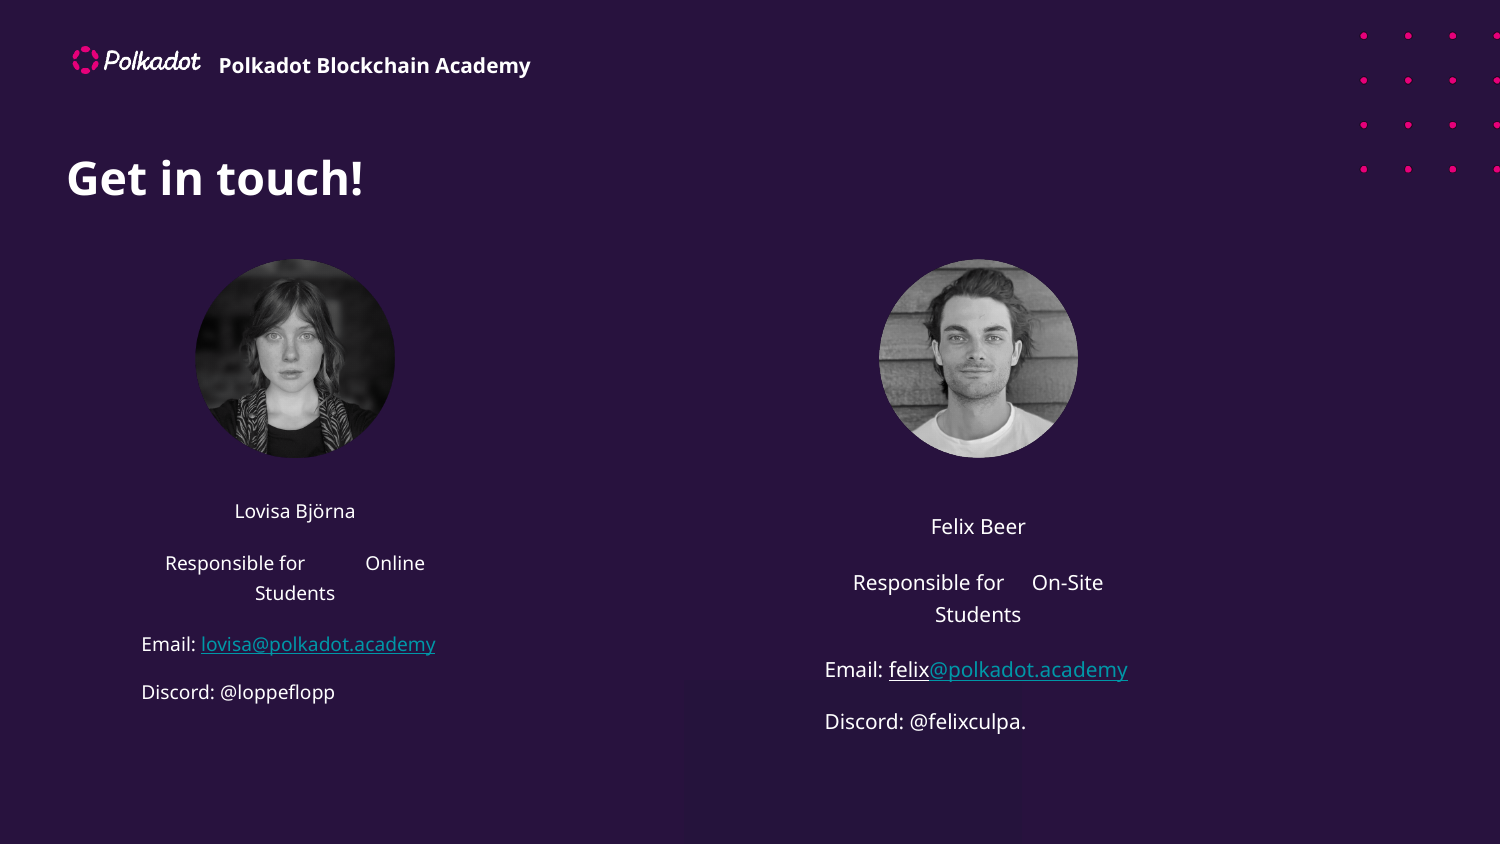

# Get in touch!
Lovisa Björna
Responsible for Online Students
Email: lovisa@polkadot.academy
Discord: @loppeflopp
Felix Beer
Responsible for On-Site Students
Email: felix@polkadot.academy
Discord: @felixculpa.